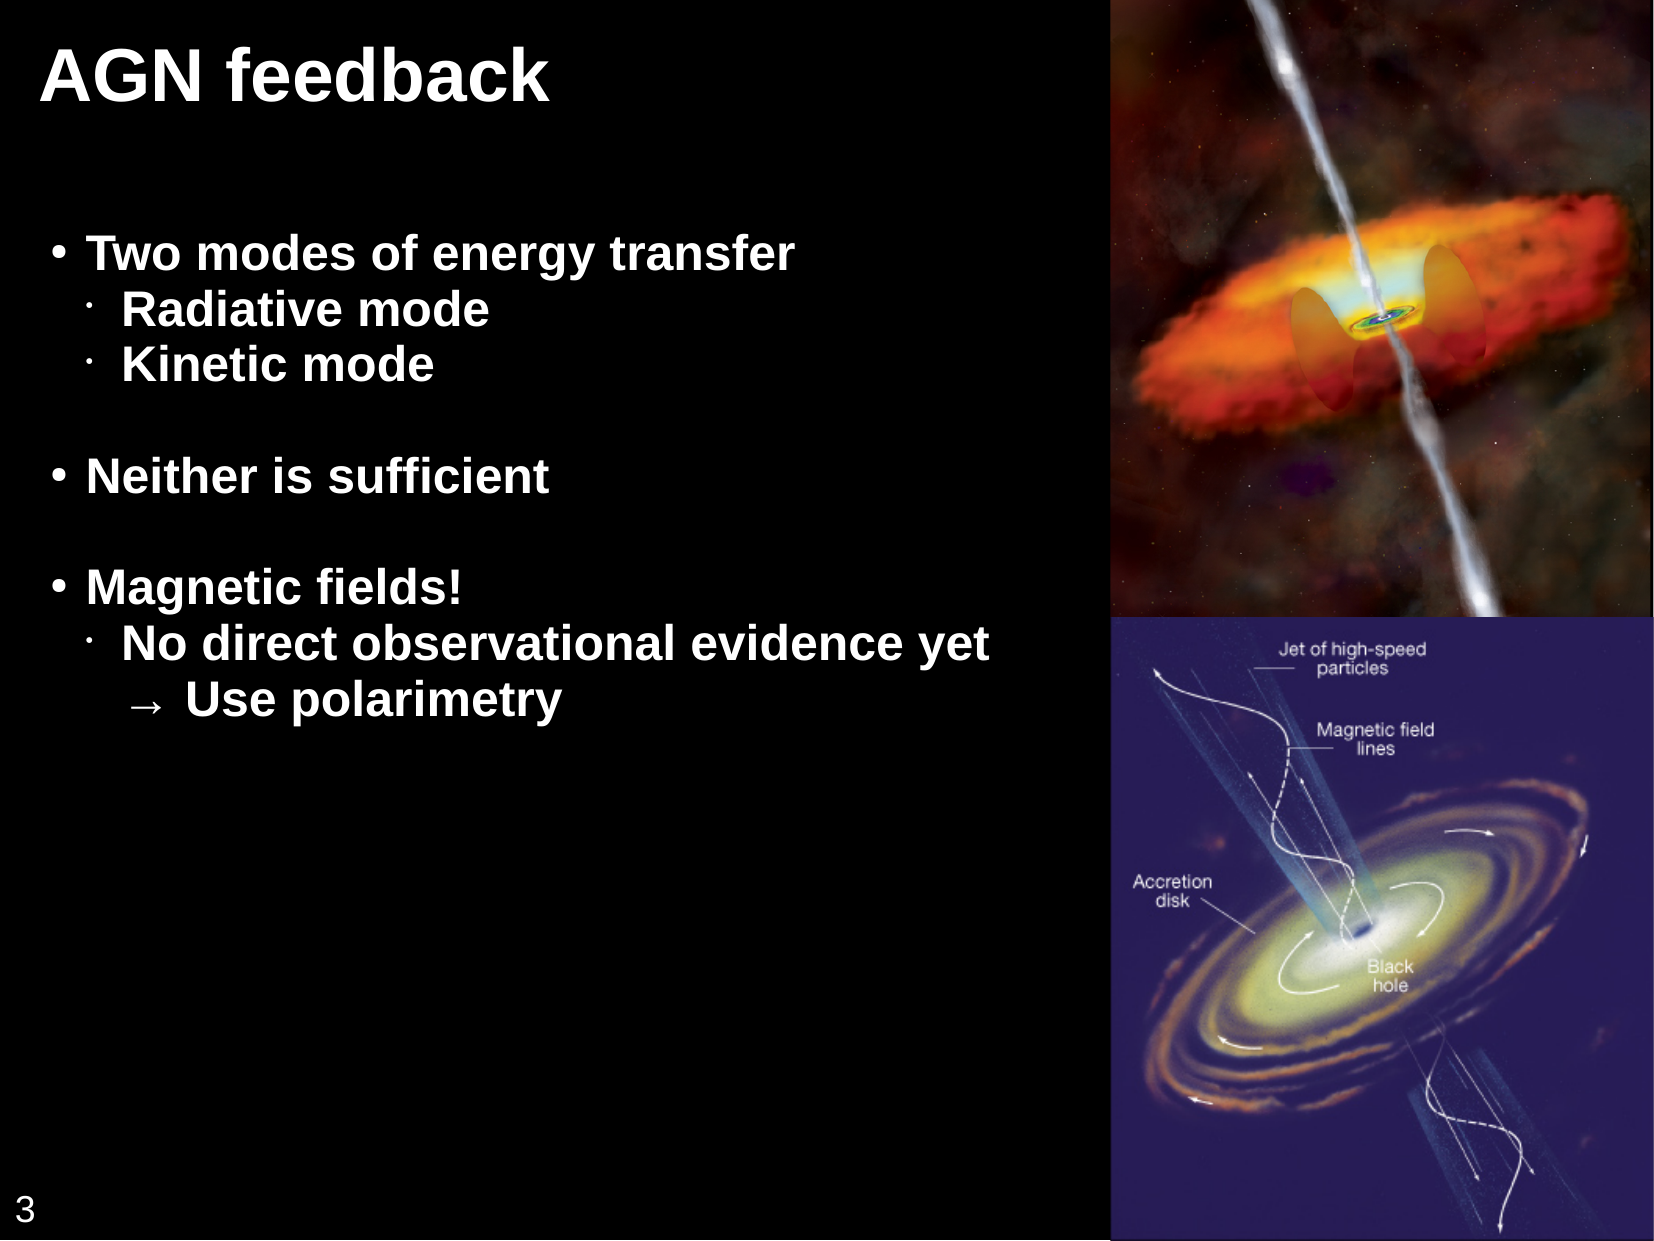

AGN feedback
Two modes of energy transfer
Radiative mode
Kinetic mode
Neither is sufficient
Magnetic fields!
No direct observational evidence yet
→ Use polarimetry
3